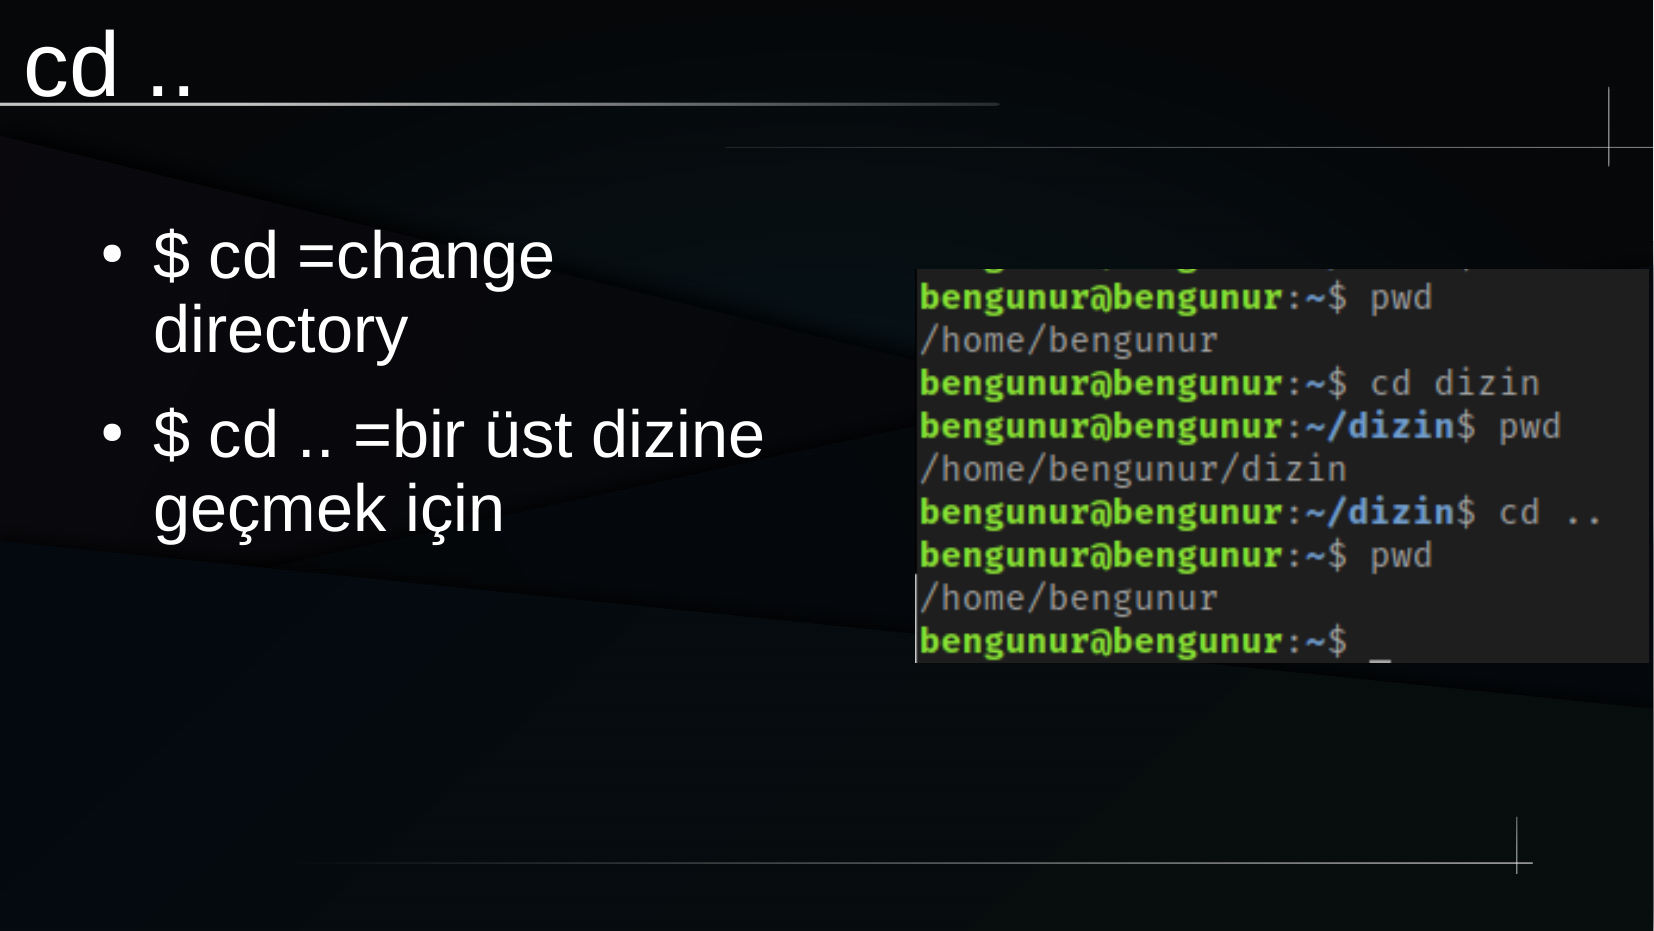

# cd ..
$ cd =change directory
$ cd .. =bir üst dizine geçmek için